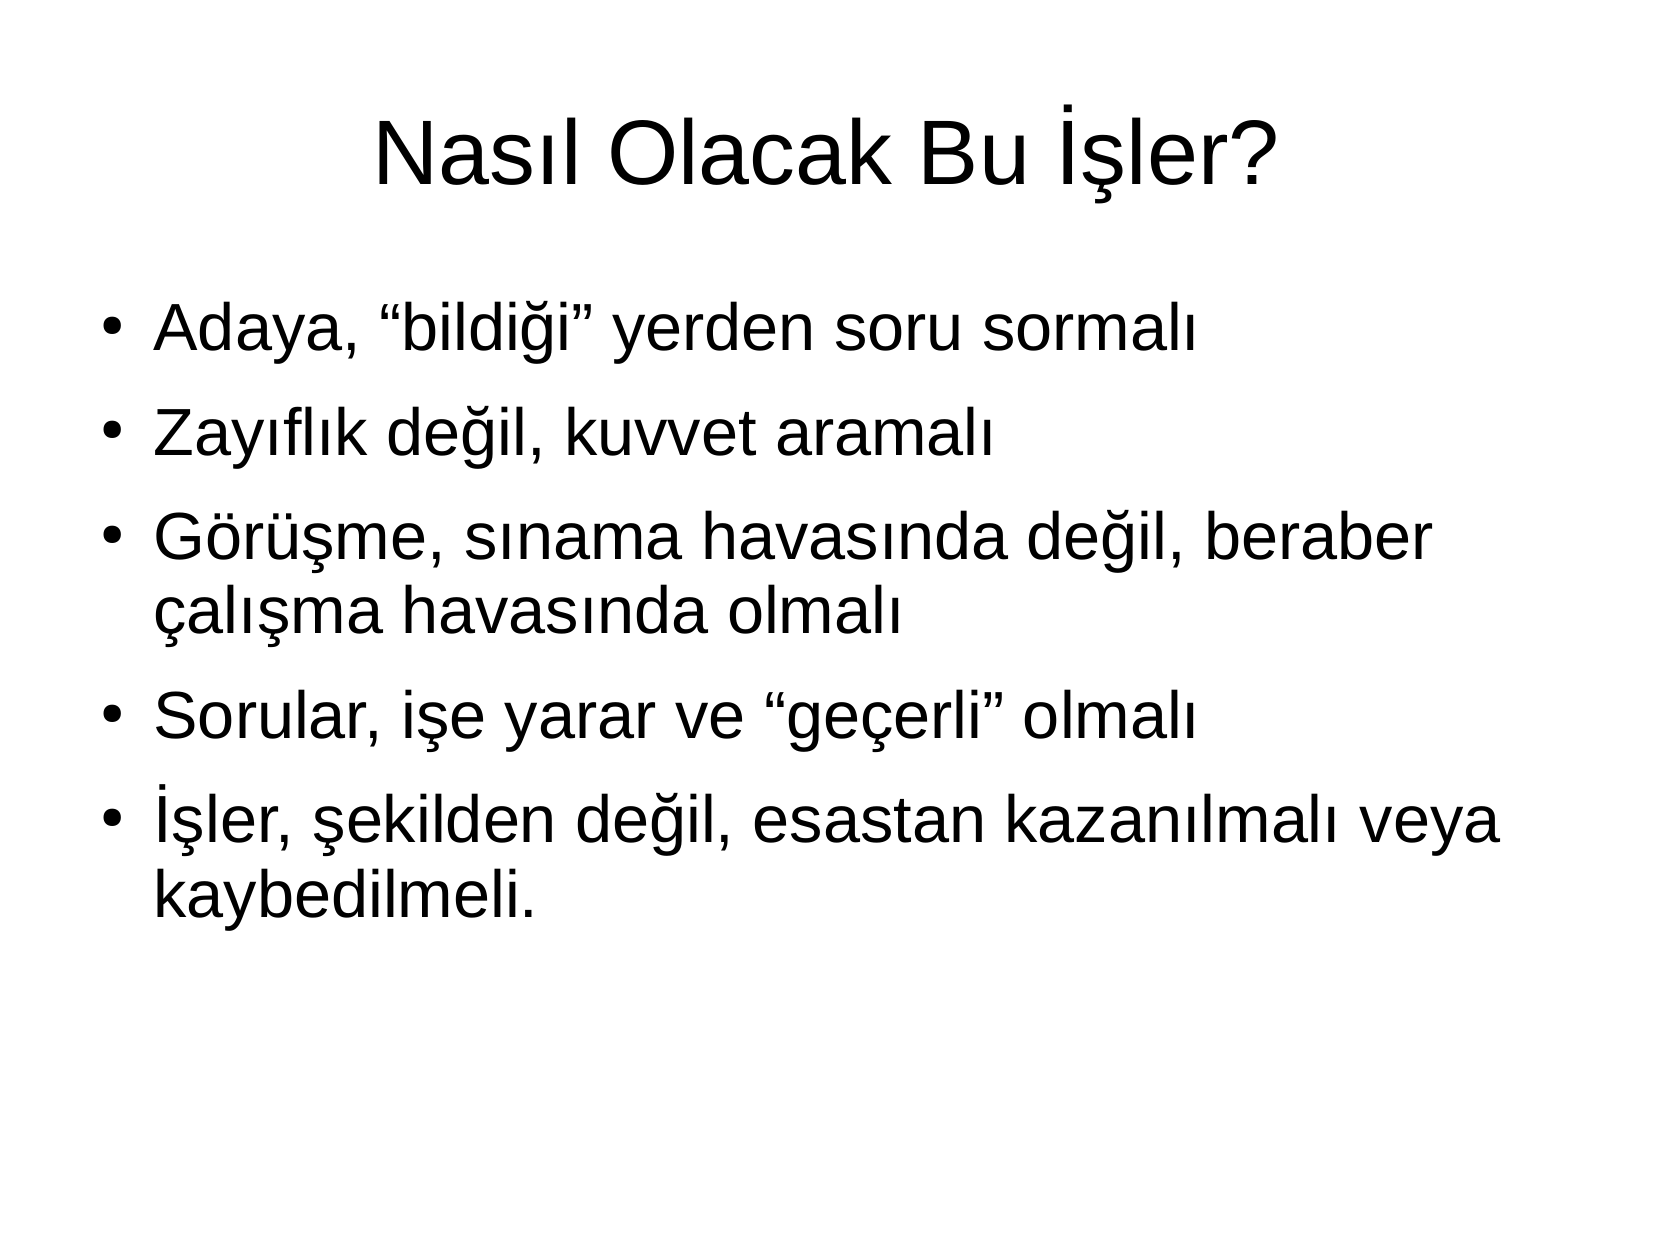

# Nasıl Olacak Bu İşler?
Adaya, “bildiği” yerden soru sormalı
Zayıflık değil, kuvvet aramalı
Görüşme, sınama havasında değil, beraber çalışma havasında olmalı
Sorular, işe yarar ve “geçerli” olmalı
İşler, şekilden değil, esastan kazanılmalı veya kaybedilmeli.